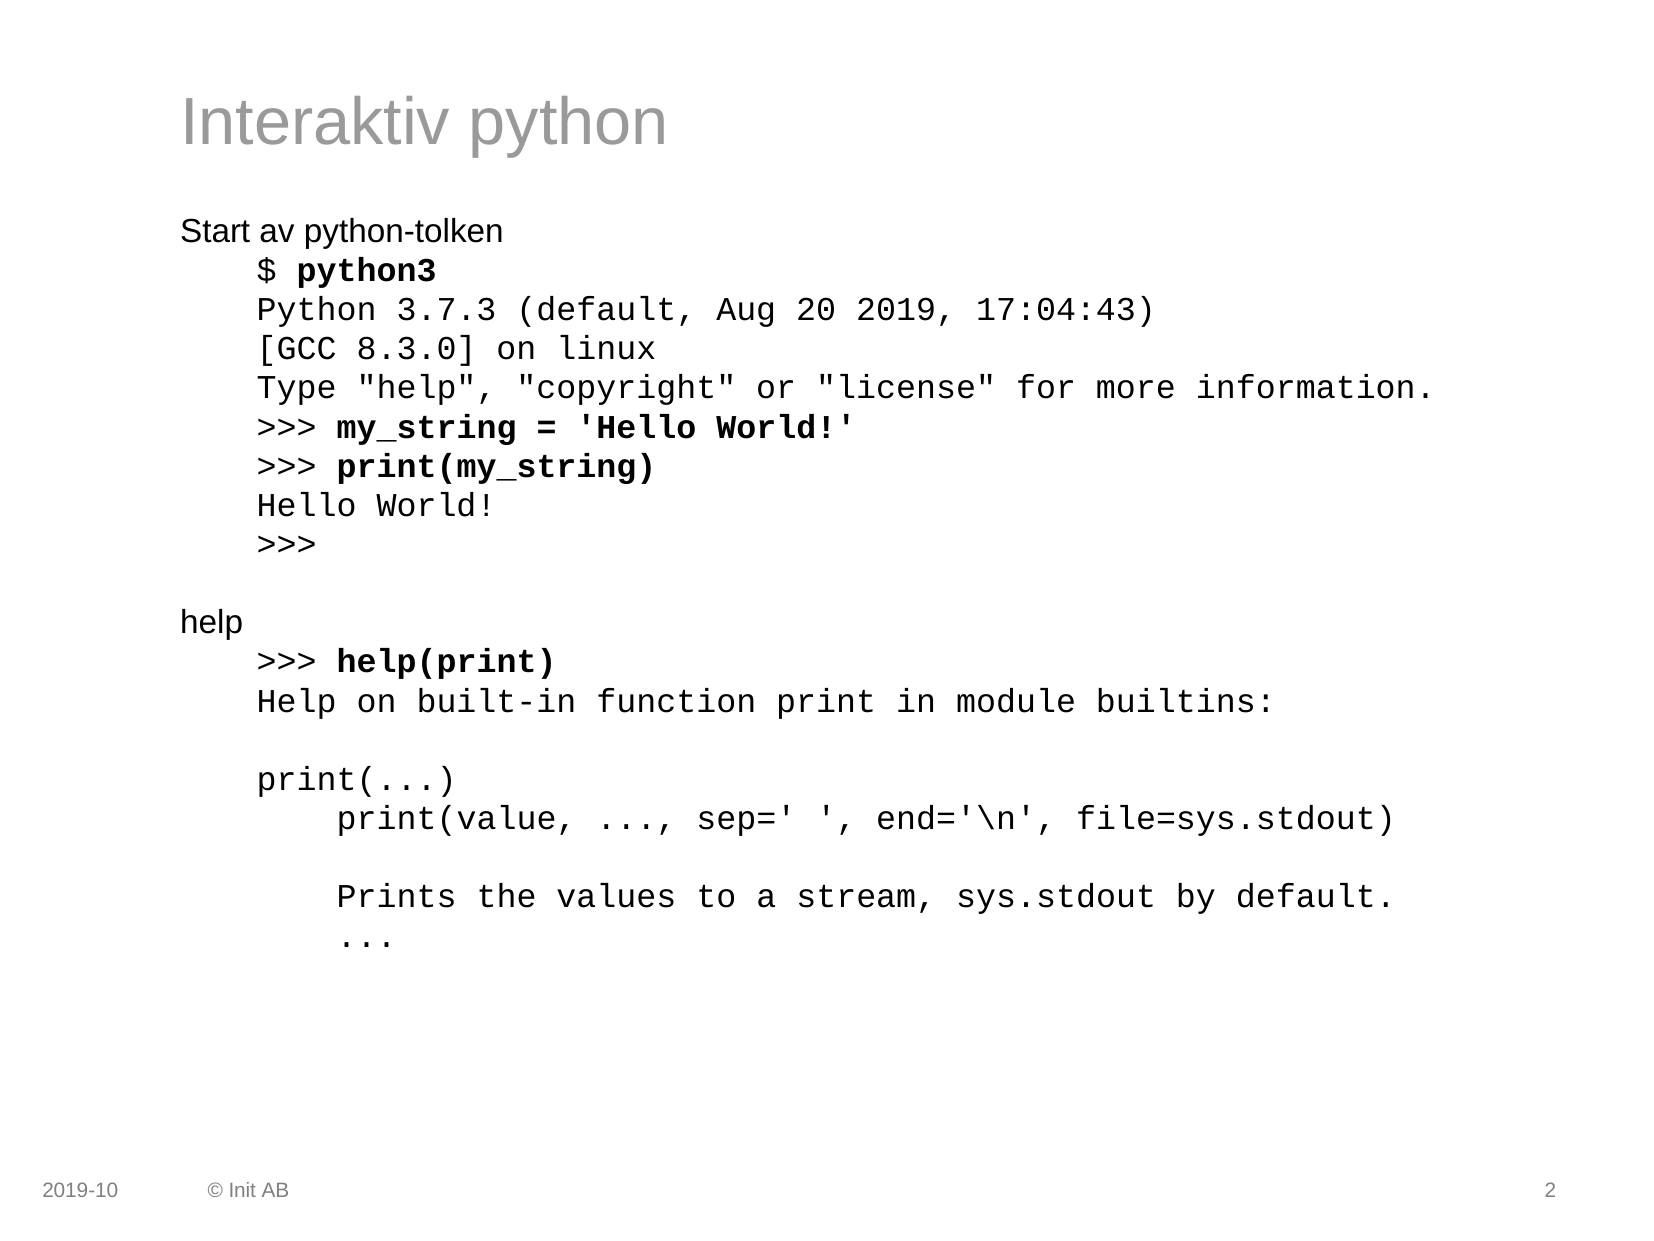

Interaktiv python
Start av python-tolken
$ python3
Python 3.7.3 (default, Aug 20 2019, 17:04:43)
[GCC 8.3.0] on linux
Type "help", "copyright" or "license" for more information.
>>> my_string = 'Hello World!'
>>> print(my_string)
Hello World!
>>>
help
>>> help(print)
Help on built-in function print in module builtins:
print(...)
 print(value, ..., sep=' ', end='\n', file=sys.stdout)
 Prints the values to a stream, sys.stdout by default.
 ...
2019-10
© Init AB